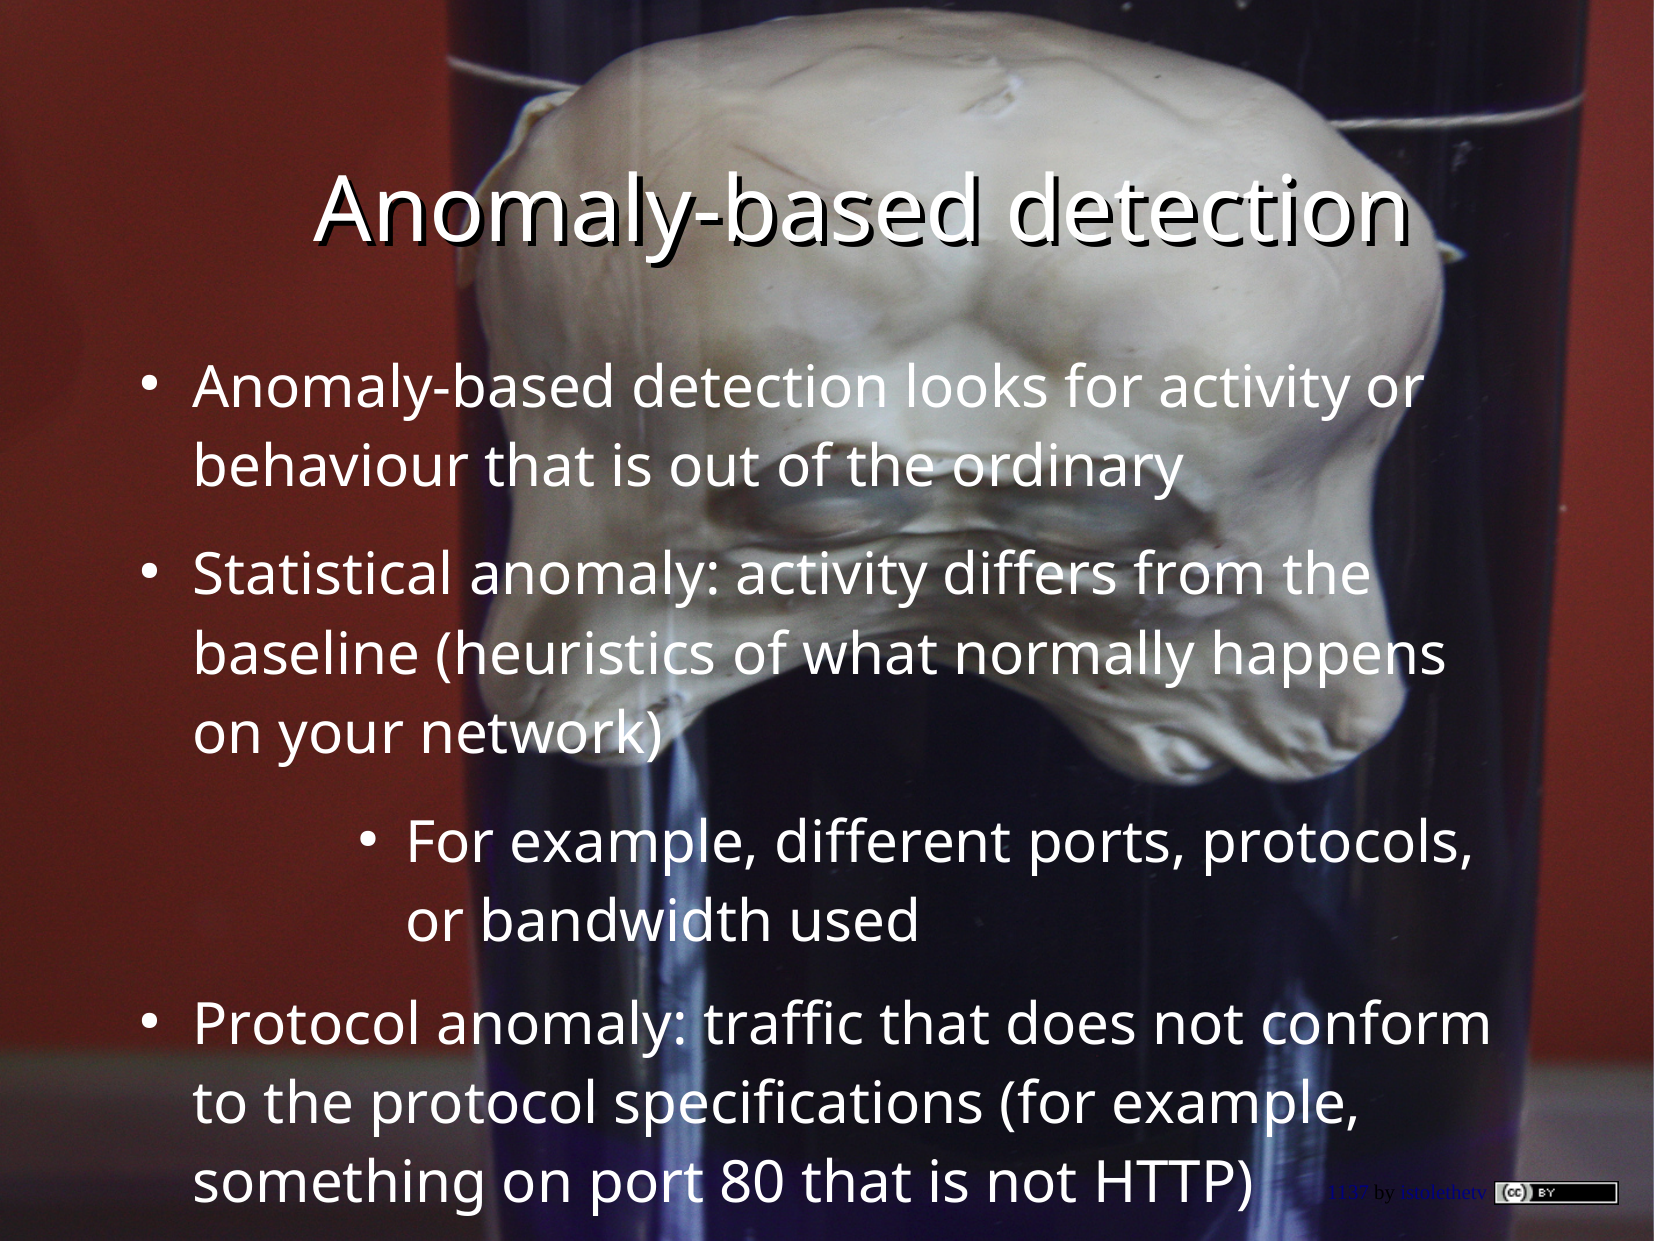

# Anomaly-based detection
Anomaly-based detection looks for activity or behaviour that is out of the ordinary
Statistical anomaly: activity differs from the baseline (heuristics of what normally happens on your network)
For example, different ports, protocols, or bandwidth used
Protocol anomaly: traffic that does not conform to the protocol specifications (for example, something on port 80 that is not HTTP)
1137 by istolethetv